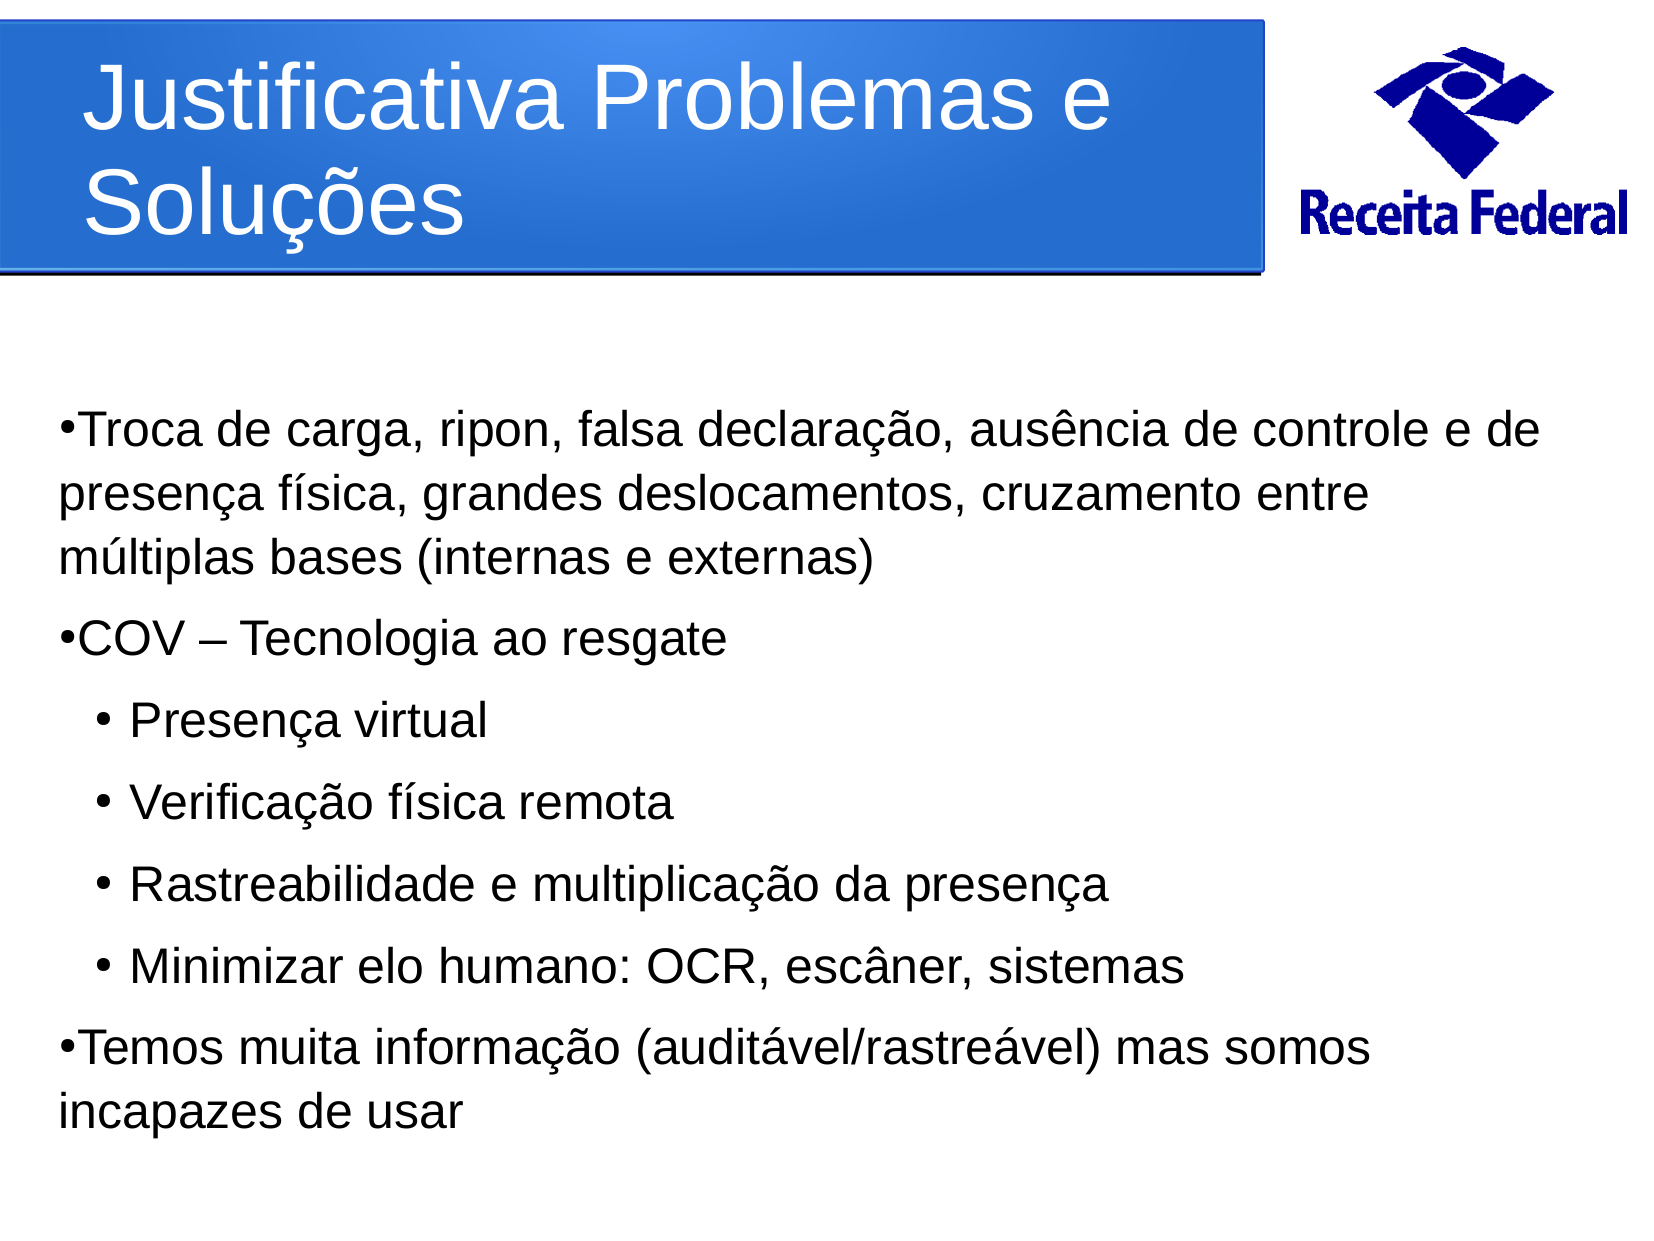

# Justificativa Problemas e Soluções
Troca de carga, ripon, falsa declaração, ausência de controle e de presença física, grandes deslocamentos, cruzamento entre múltiplas bases (internas e externas)
COV – Tecnologia ao resgate
Presença virtual
Verificação física remota
Rastreabilidade e multiplicação da presença
Minimizar elo humano: OCR, escâner, sistemas
Temos muita informação (auditável/rastreável) mas somos incapazes de usar